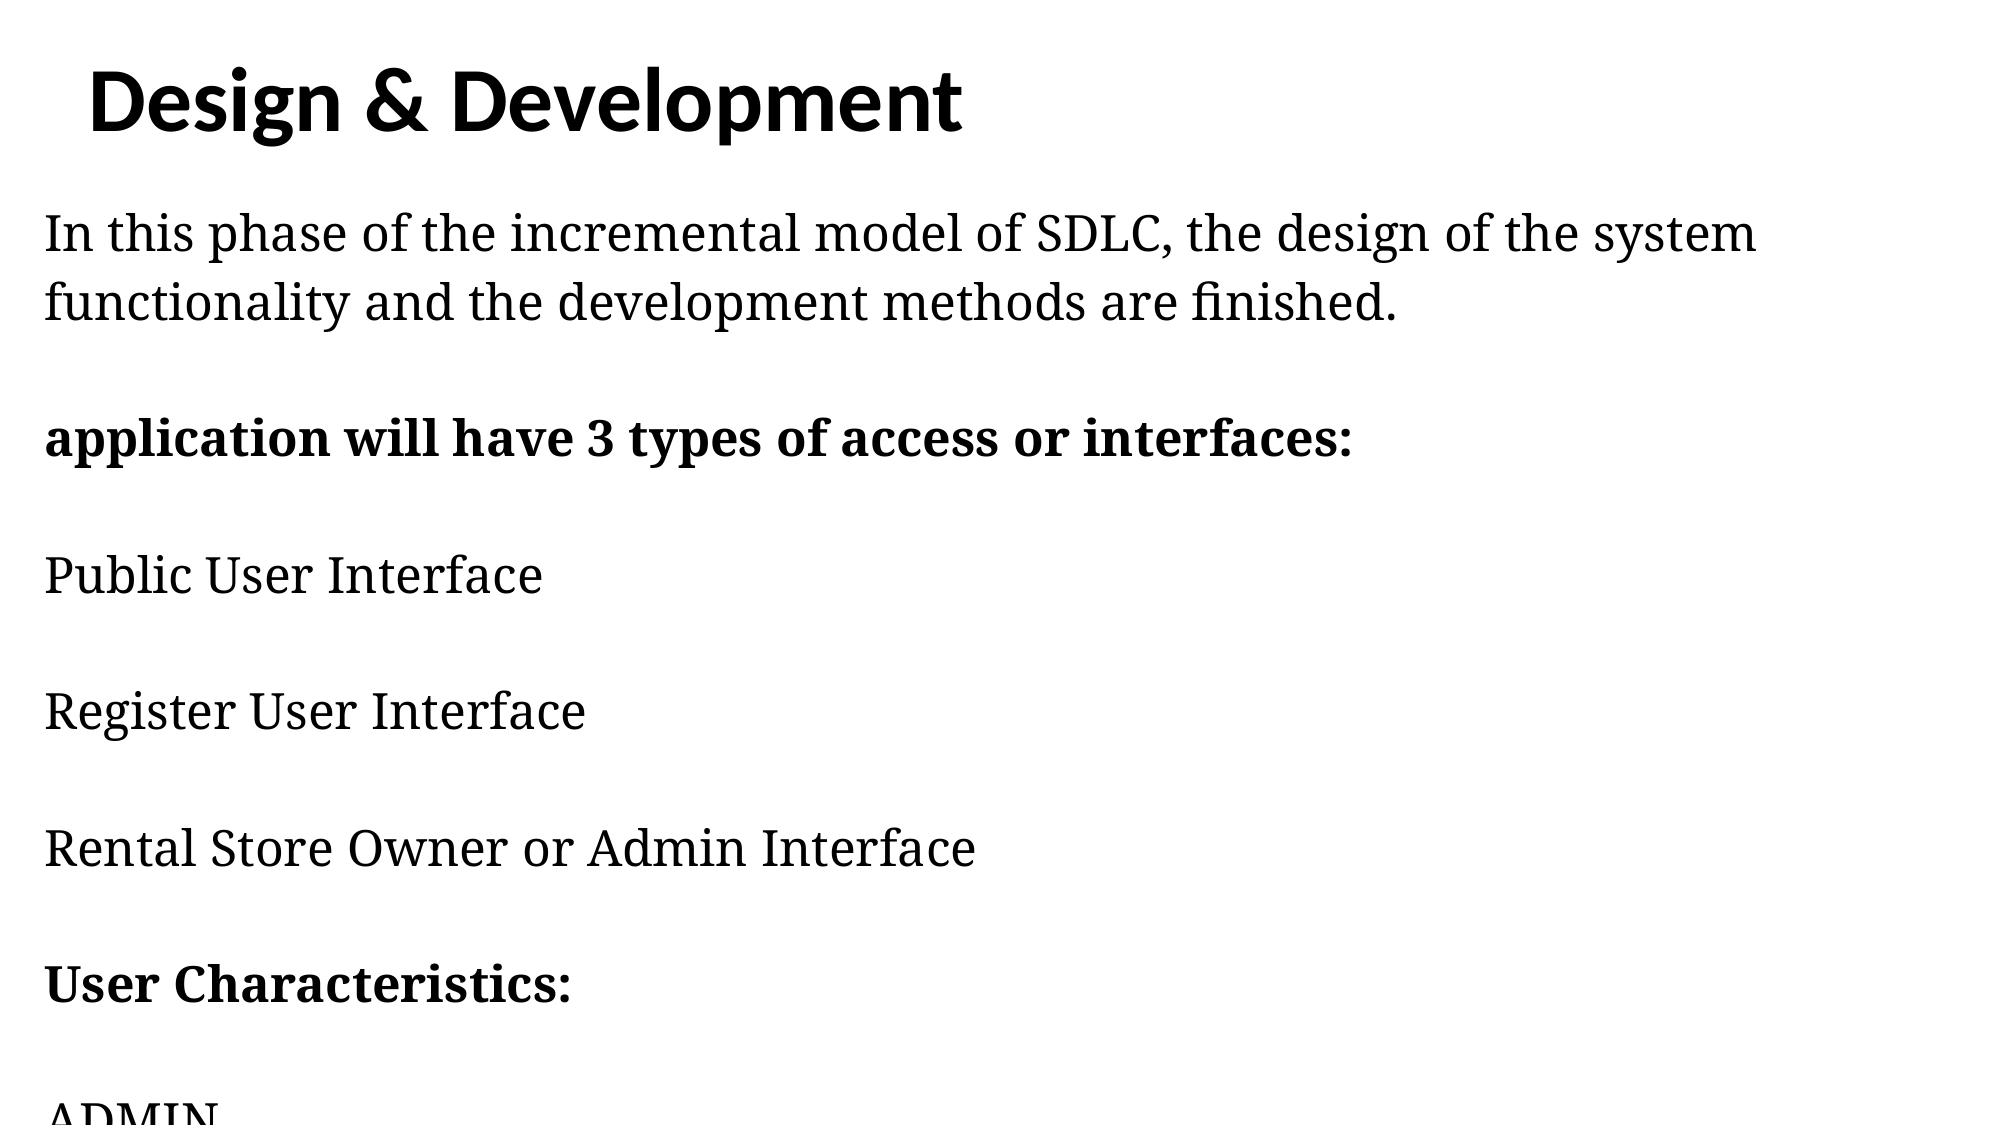

# Design & Development
In this phase of the incremental model of SDLC, the design of the system functionality and the development methods are finished.
application will have 3 types of access or interfaces:
Public User Interface
Register User Interface
Rental Store Owner or Admin Interface
User Characteristics:
ADMIN
TOY COMPANY ADMIN
USER